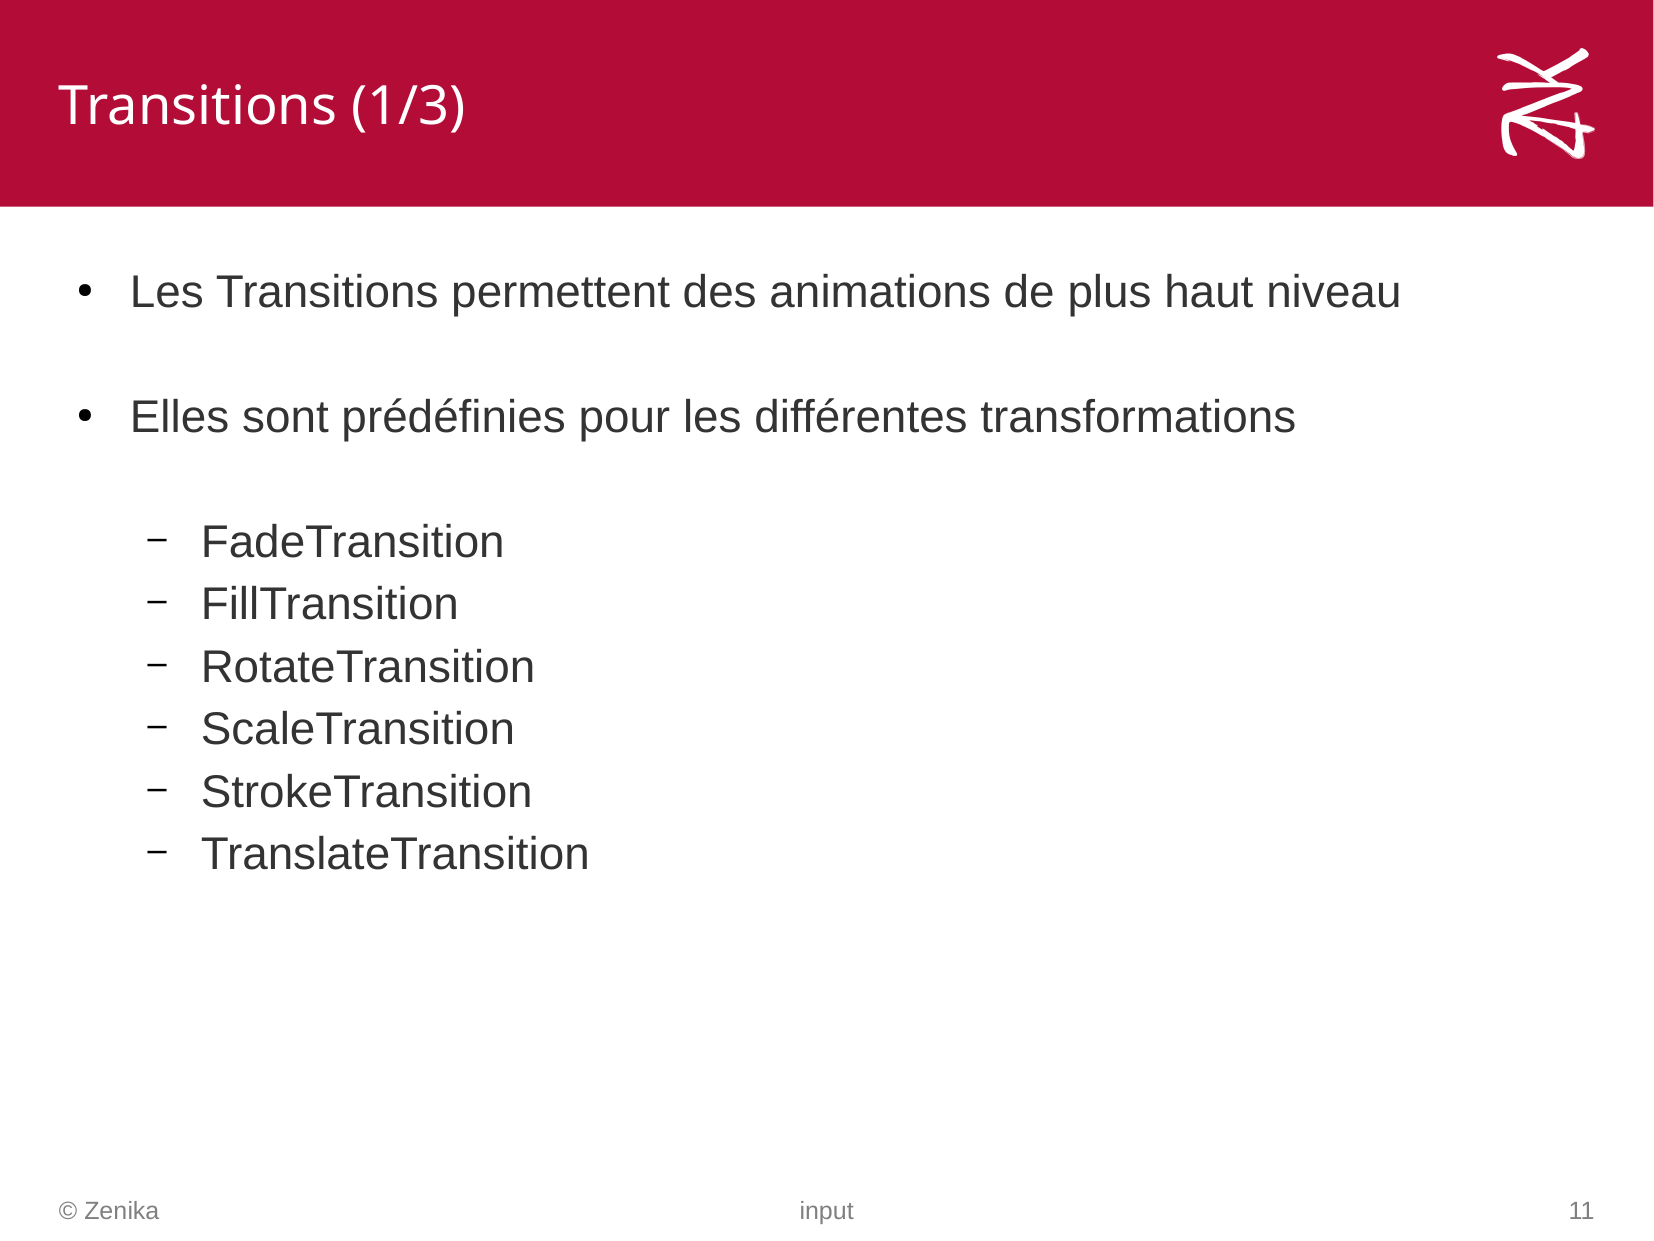

# Transitions (1/3)
Les Transitions permettent des animations de plus haut niveau
Elles sont prédéfinies pour les différentes transformations
FadeTransition
FillTransition
RotateTransition
ScaleTransition
StrokeTransition
TranslateTransition